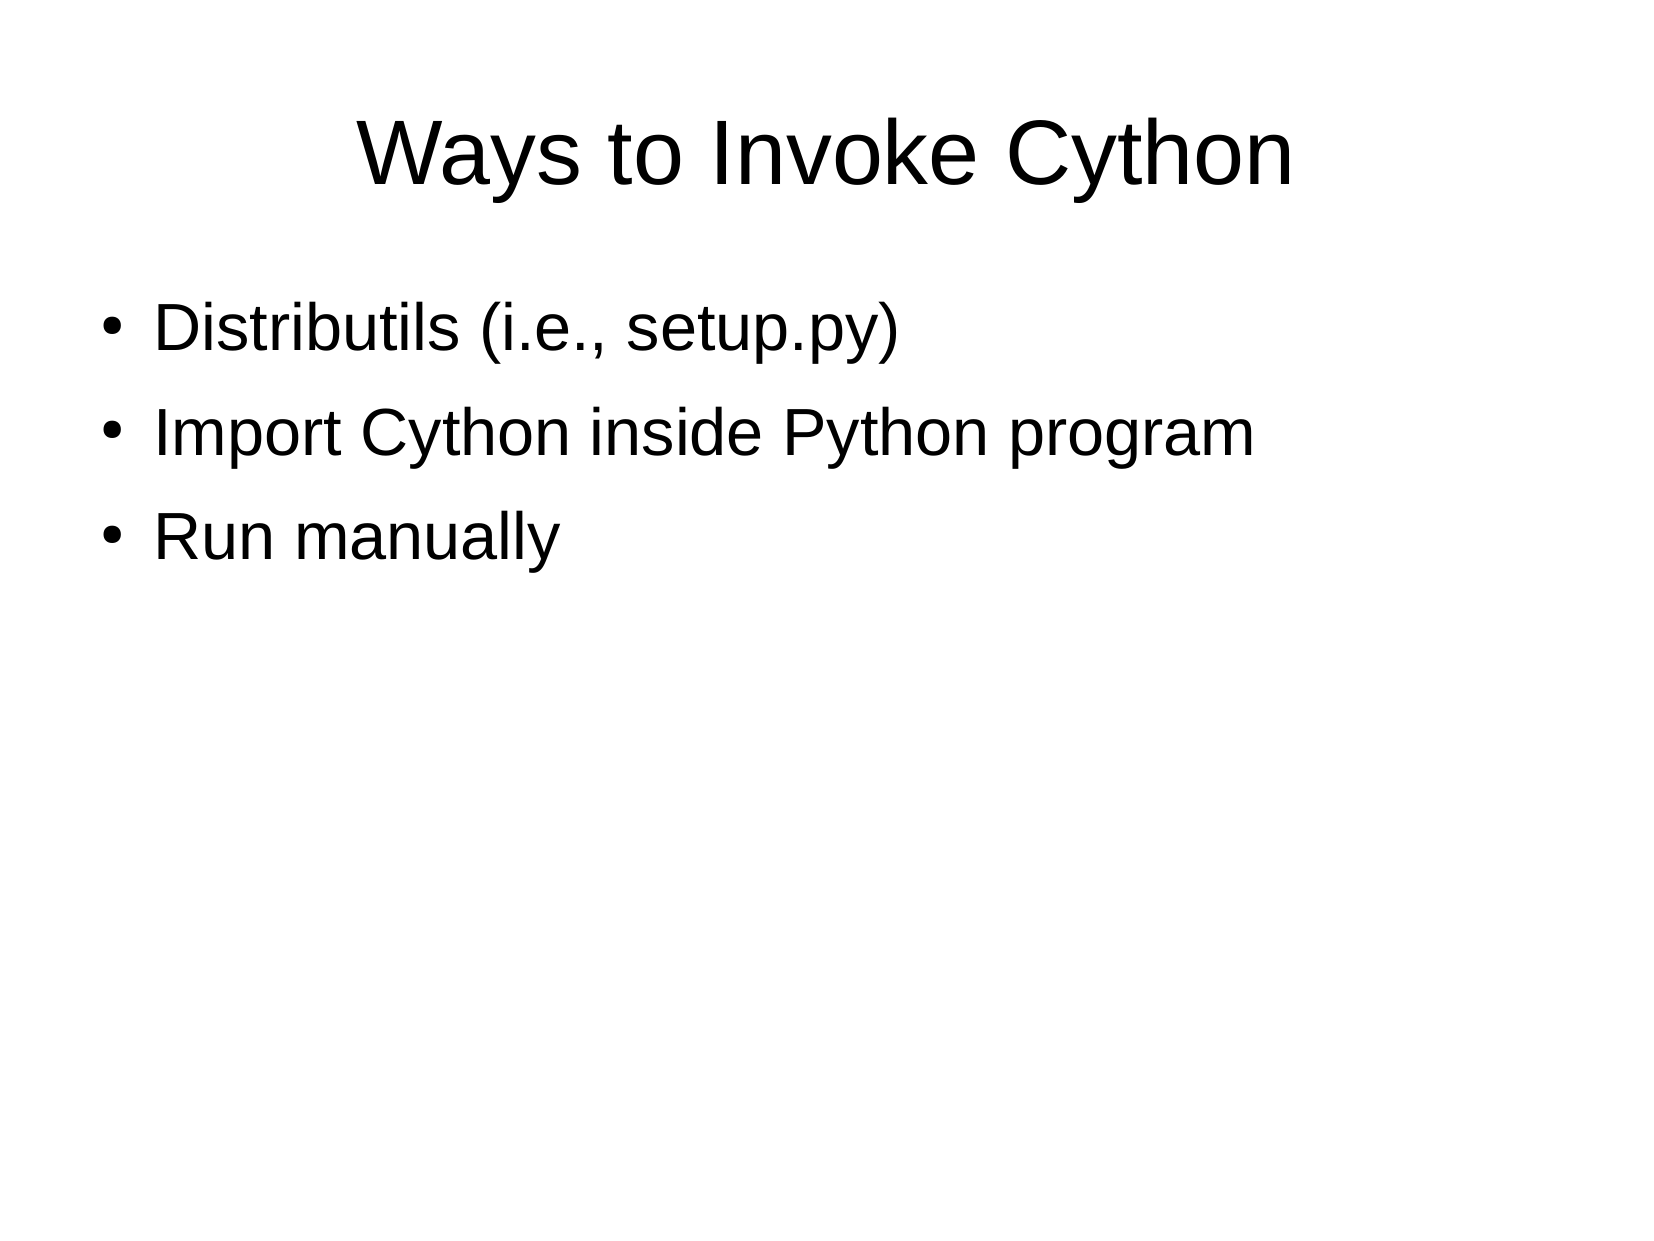

# Ways to Invoke Cython
Distributils (i.e., setup.py)
Import Cython inside Python program
Run manually